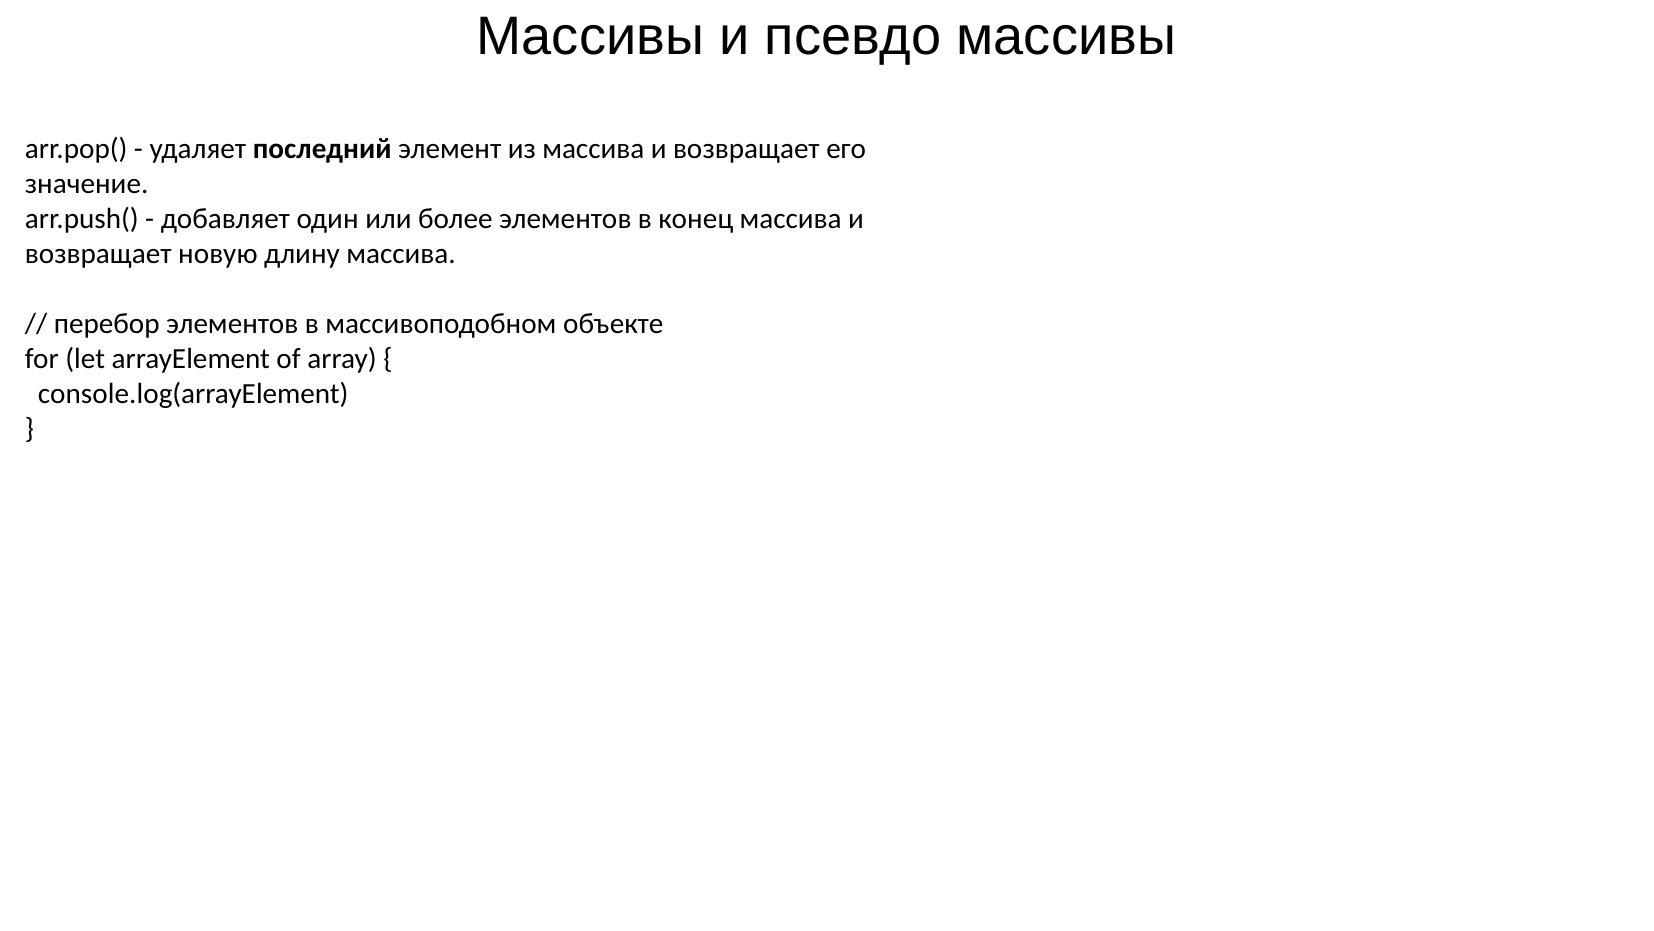

# Массивы и псевдо массивы
arr.pop() - удаляет последний элемент из массива и возвращает его значение.
arr.push() - добавляет один или более элементов в конец массива и возвращает новую длину массива.
// перебор элементов в массивоподобном объекте
for (let arrayElement of array) {
 console.log(arrayElement)
}